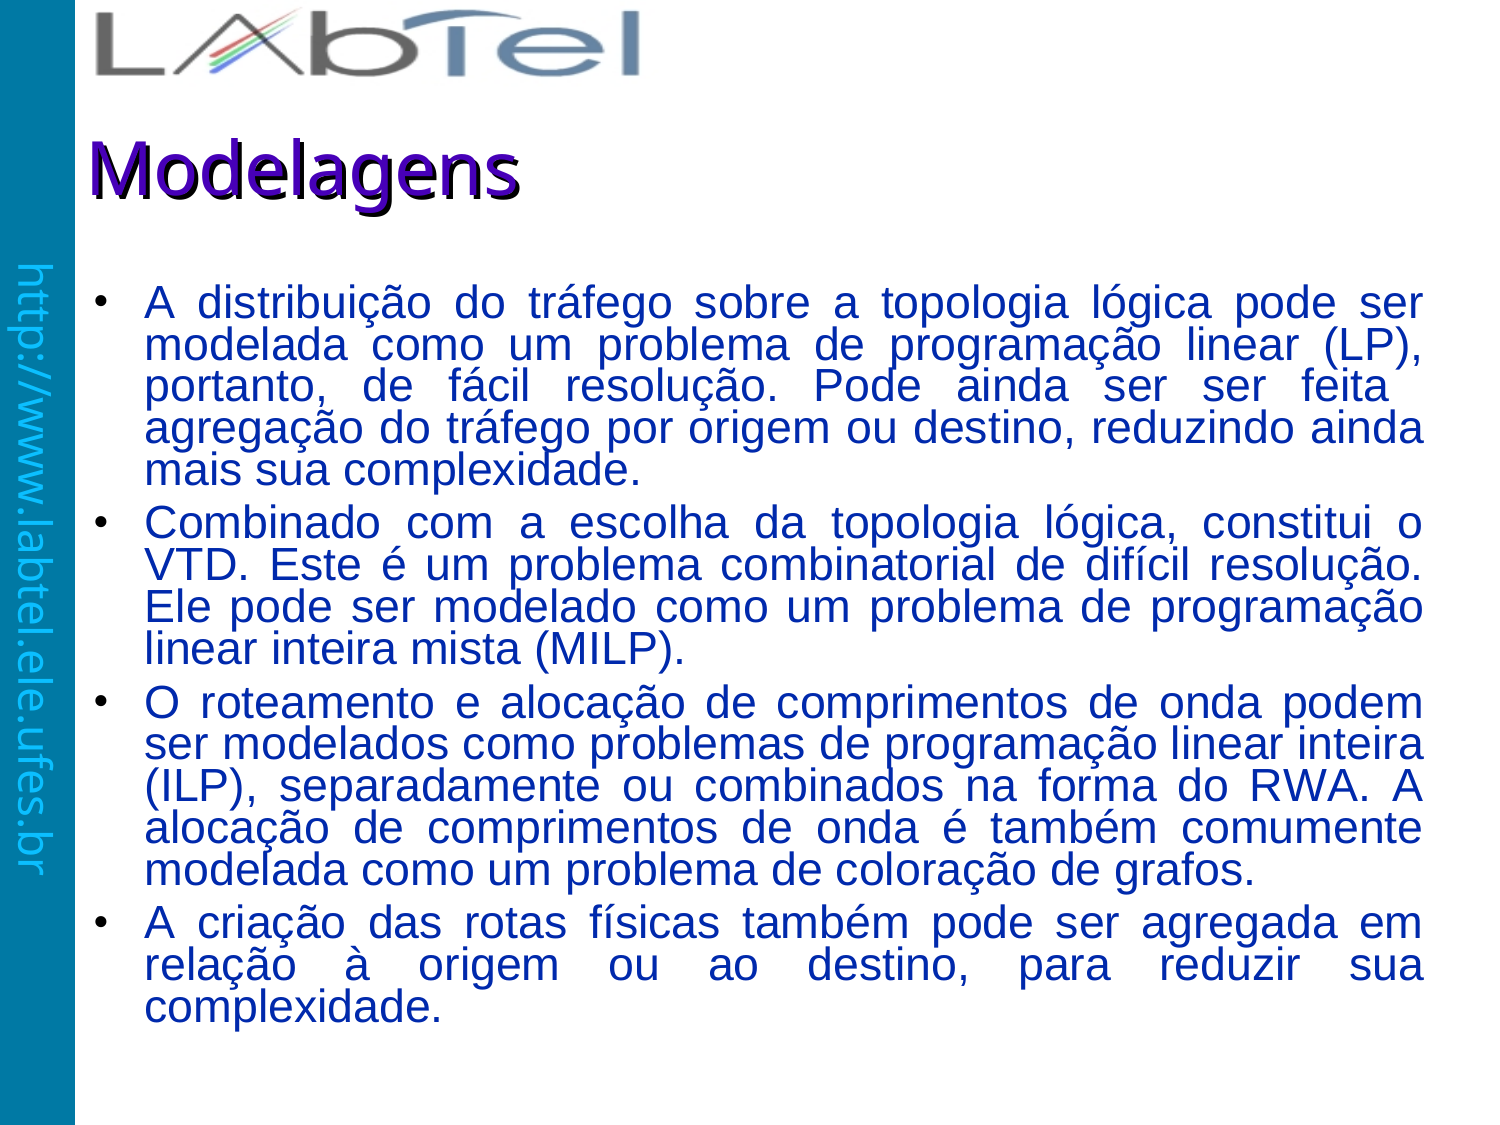

# Modelagens
A distribuição do tráfego sobre a topologia lógica pode ser modelada como um problema de programação linear (LP), portanto, de fácil resolução. Pode ainda ser ser feita agregação do tráfego por origem ou destino, reduzindo ainda mais sua complexidade.
Combinado com a escolha da topologia lógica, constitui o VTD. Este é um problema combinatorial de difícil resolução. Ele pode ser modelado como um problema de programação linear inteira mista (MILP).
O roteamento e alocação de comprimentos de onda podem ser modelados como problemas de programação linear inteira (ILP), separadamente ou combinados na forma do RWA. A alocação de comprimentos de onda é também comumente modelada como um problema de coloração de grafos.
A criação das rotas físicas também pode ser agregada em relação à origem ou ao destino, para reduzir sua complexidade.